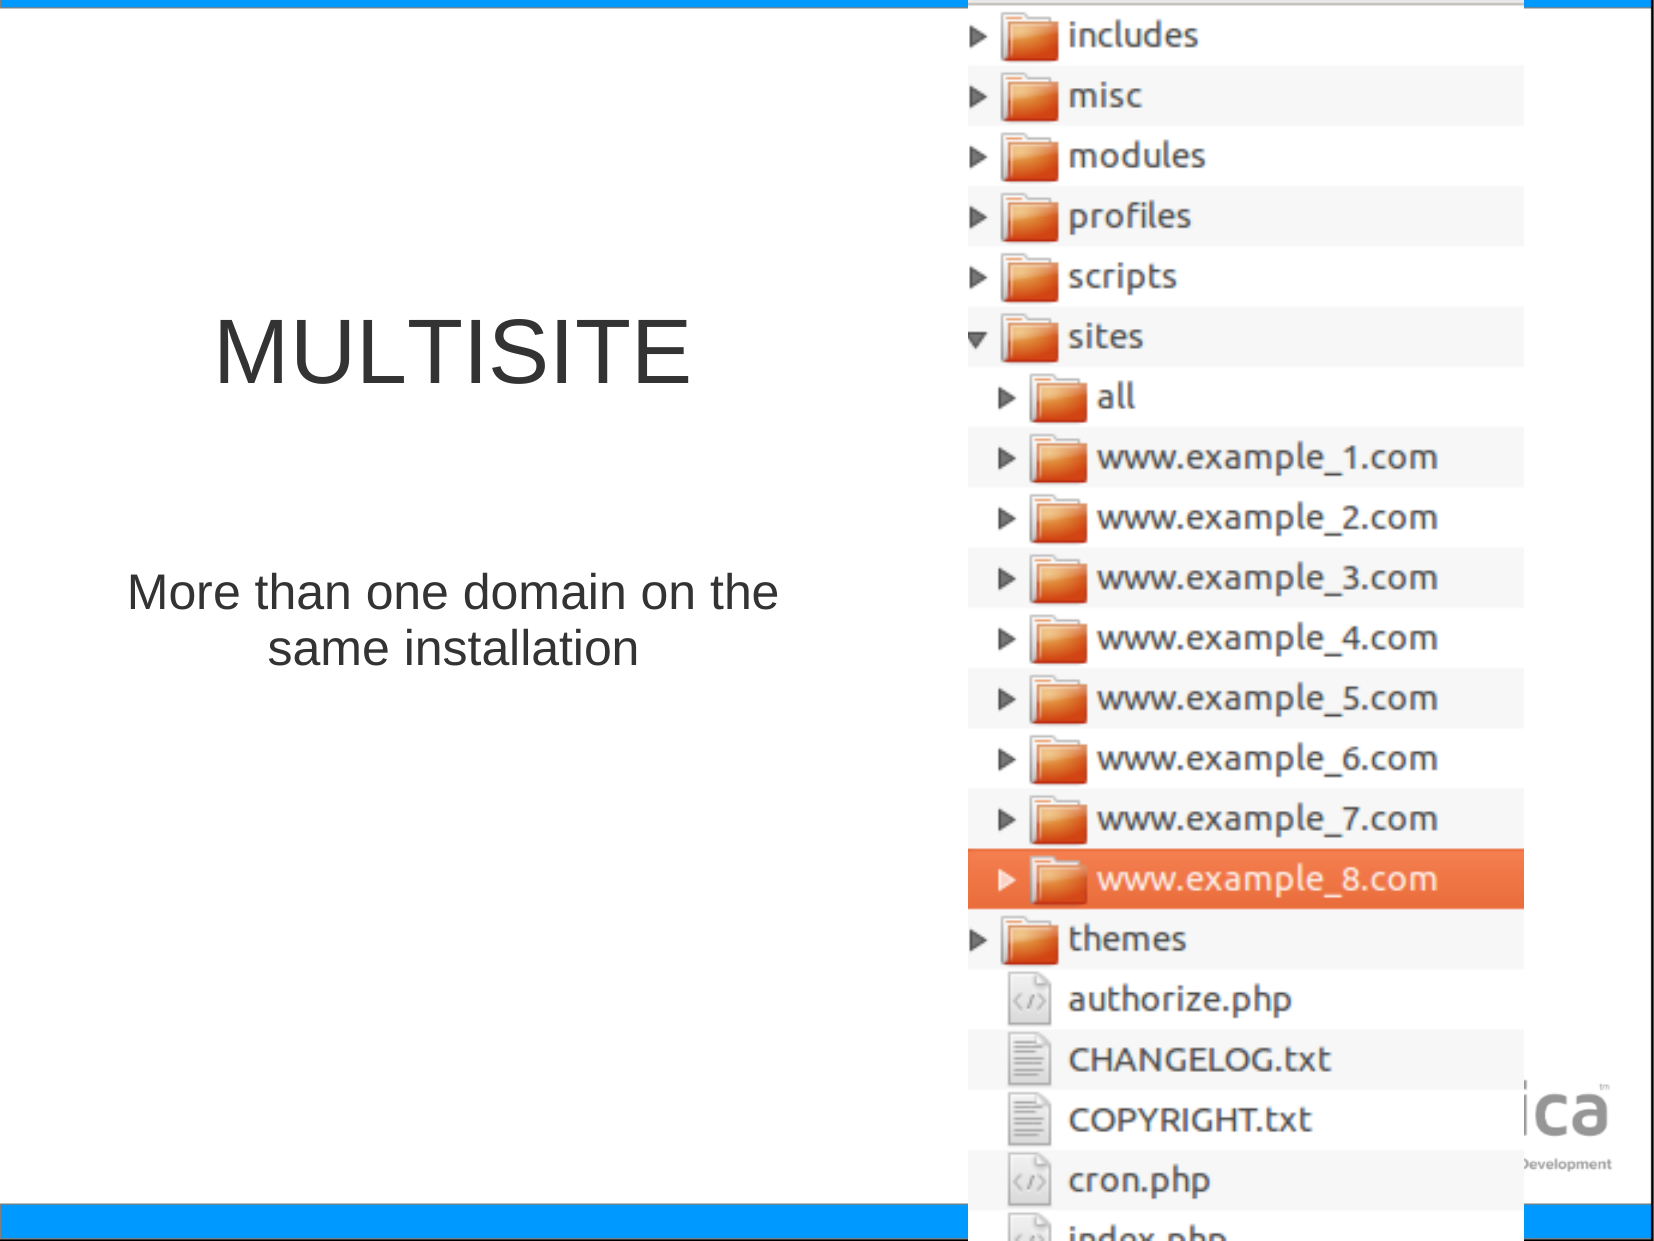

# MULTISITE
More than one domain on the same installation